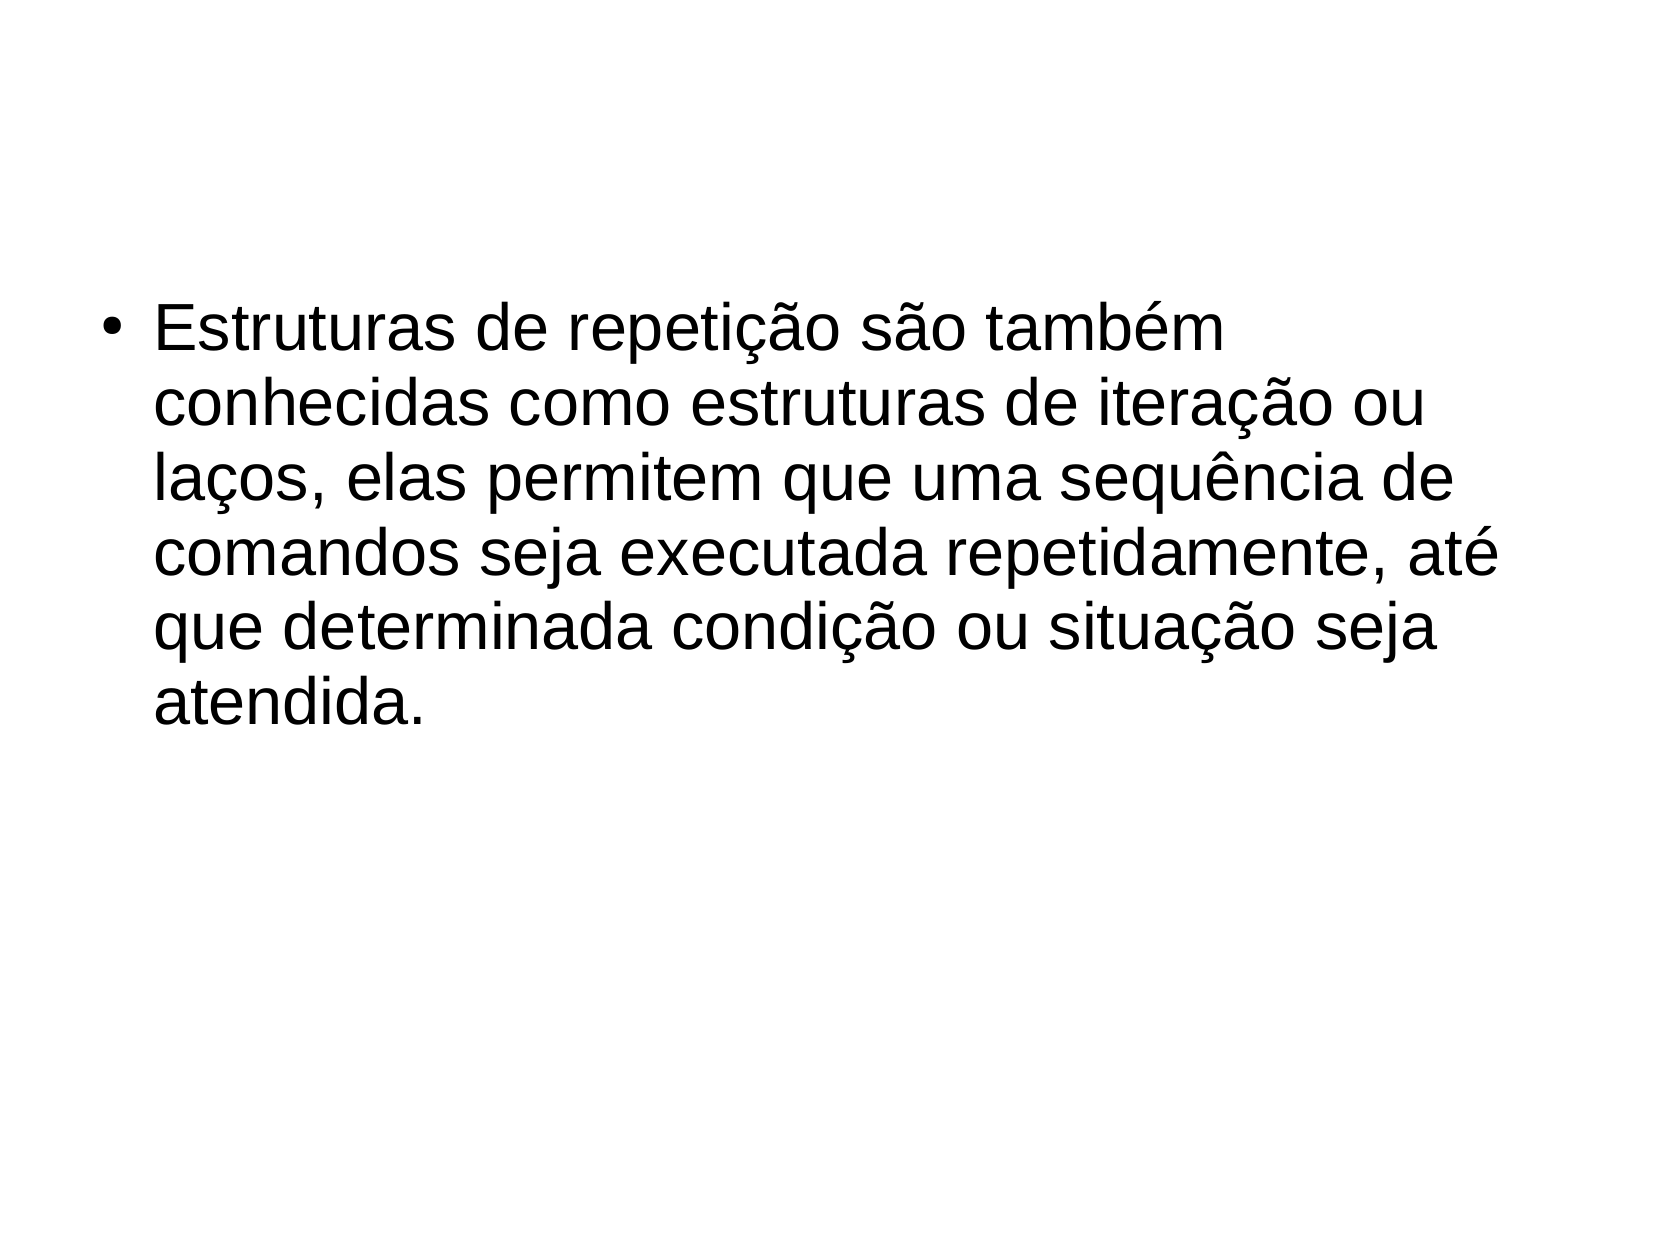

#
Estruturas de repetição são também conhecidas como estruturas de iteração ou laços, elas permitem que uma sequência de comandos seja executada repetidamente, até que determinada condição ou situação seja atendida.